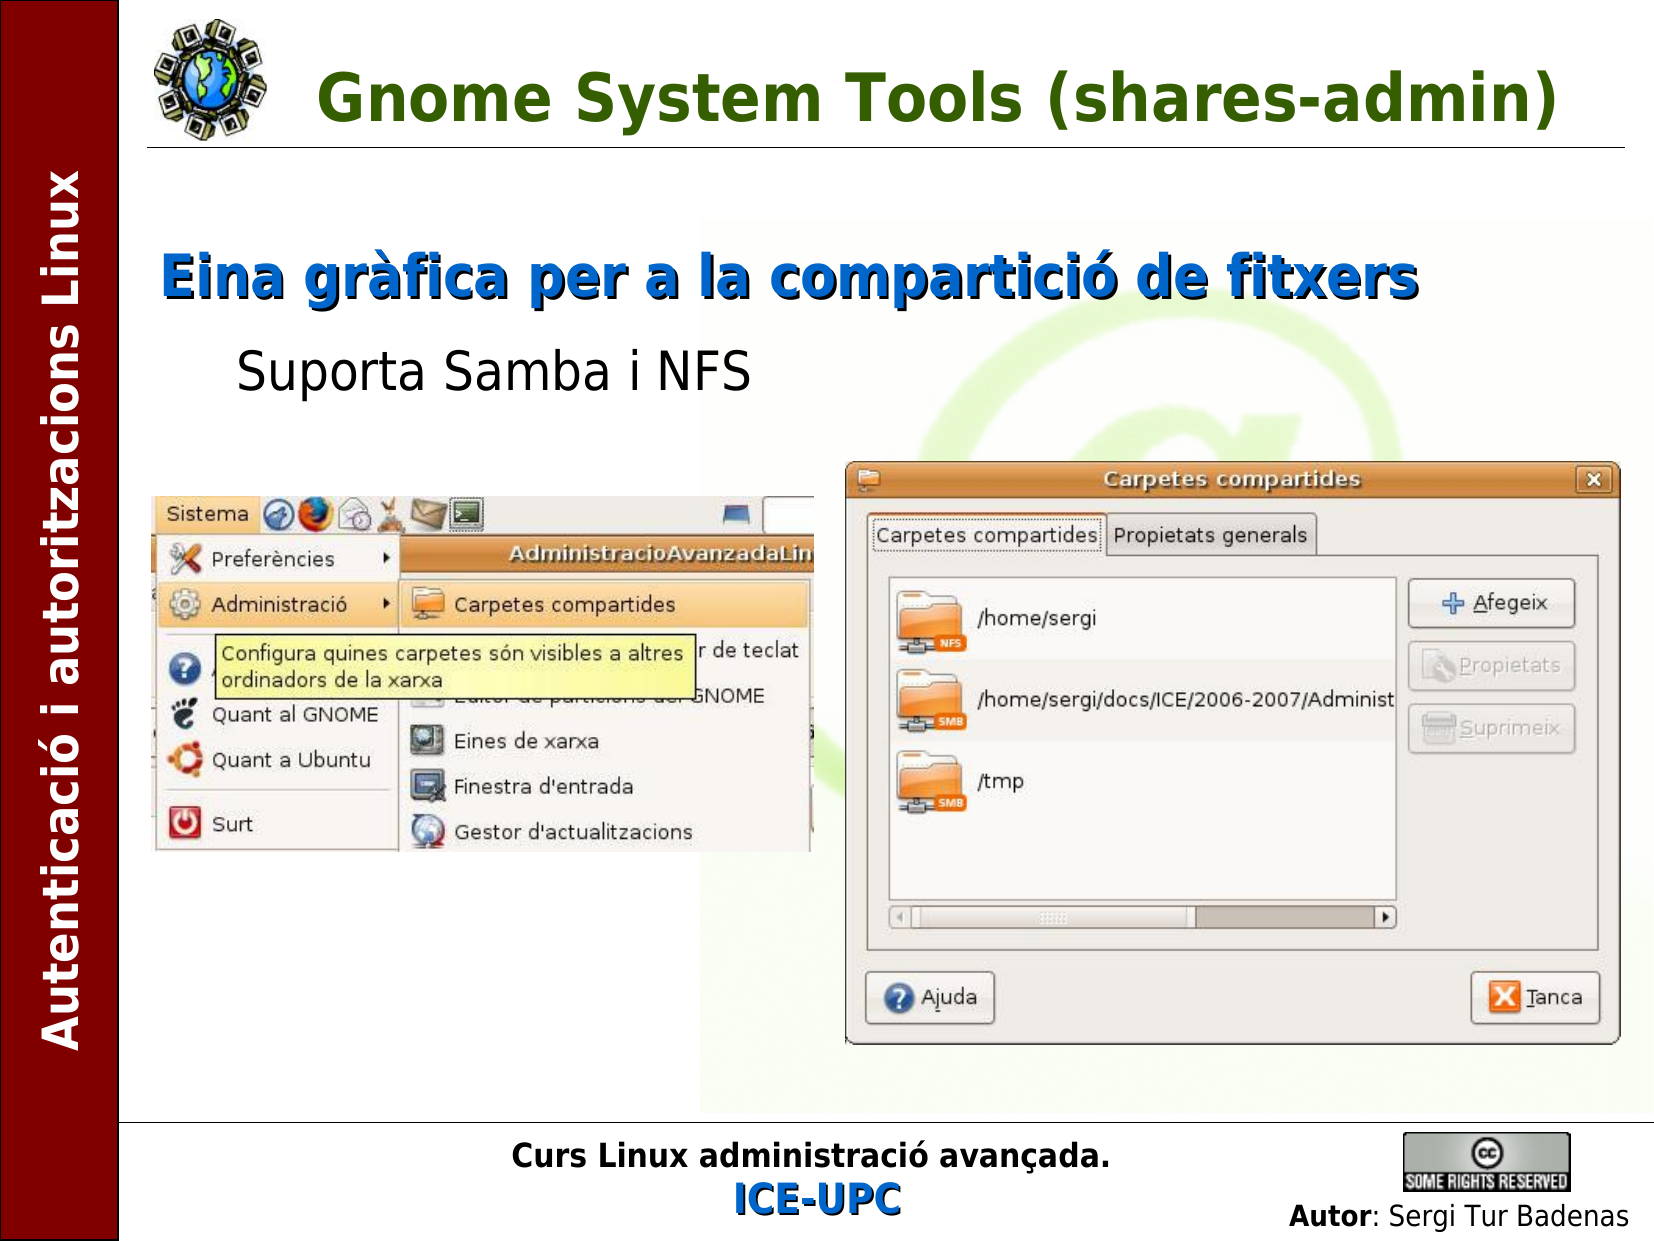

# Gnome System Tools (shares-admin)
Eina gràfica per a la compartició de fitxers
Suporta Samba i NFS